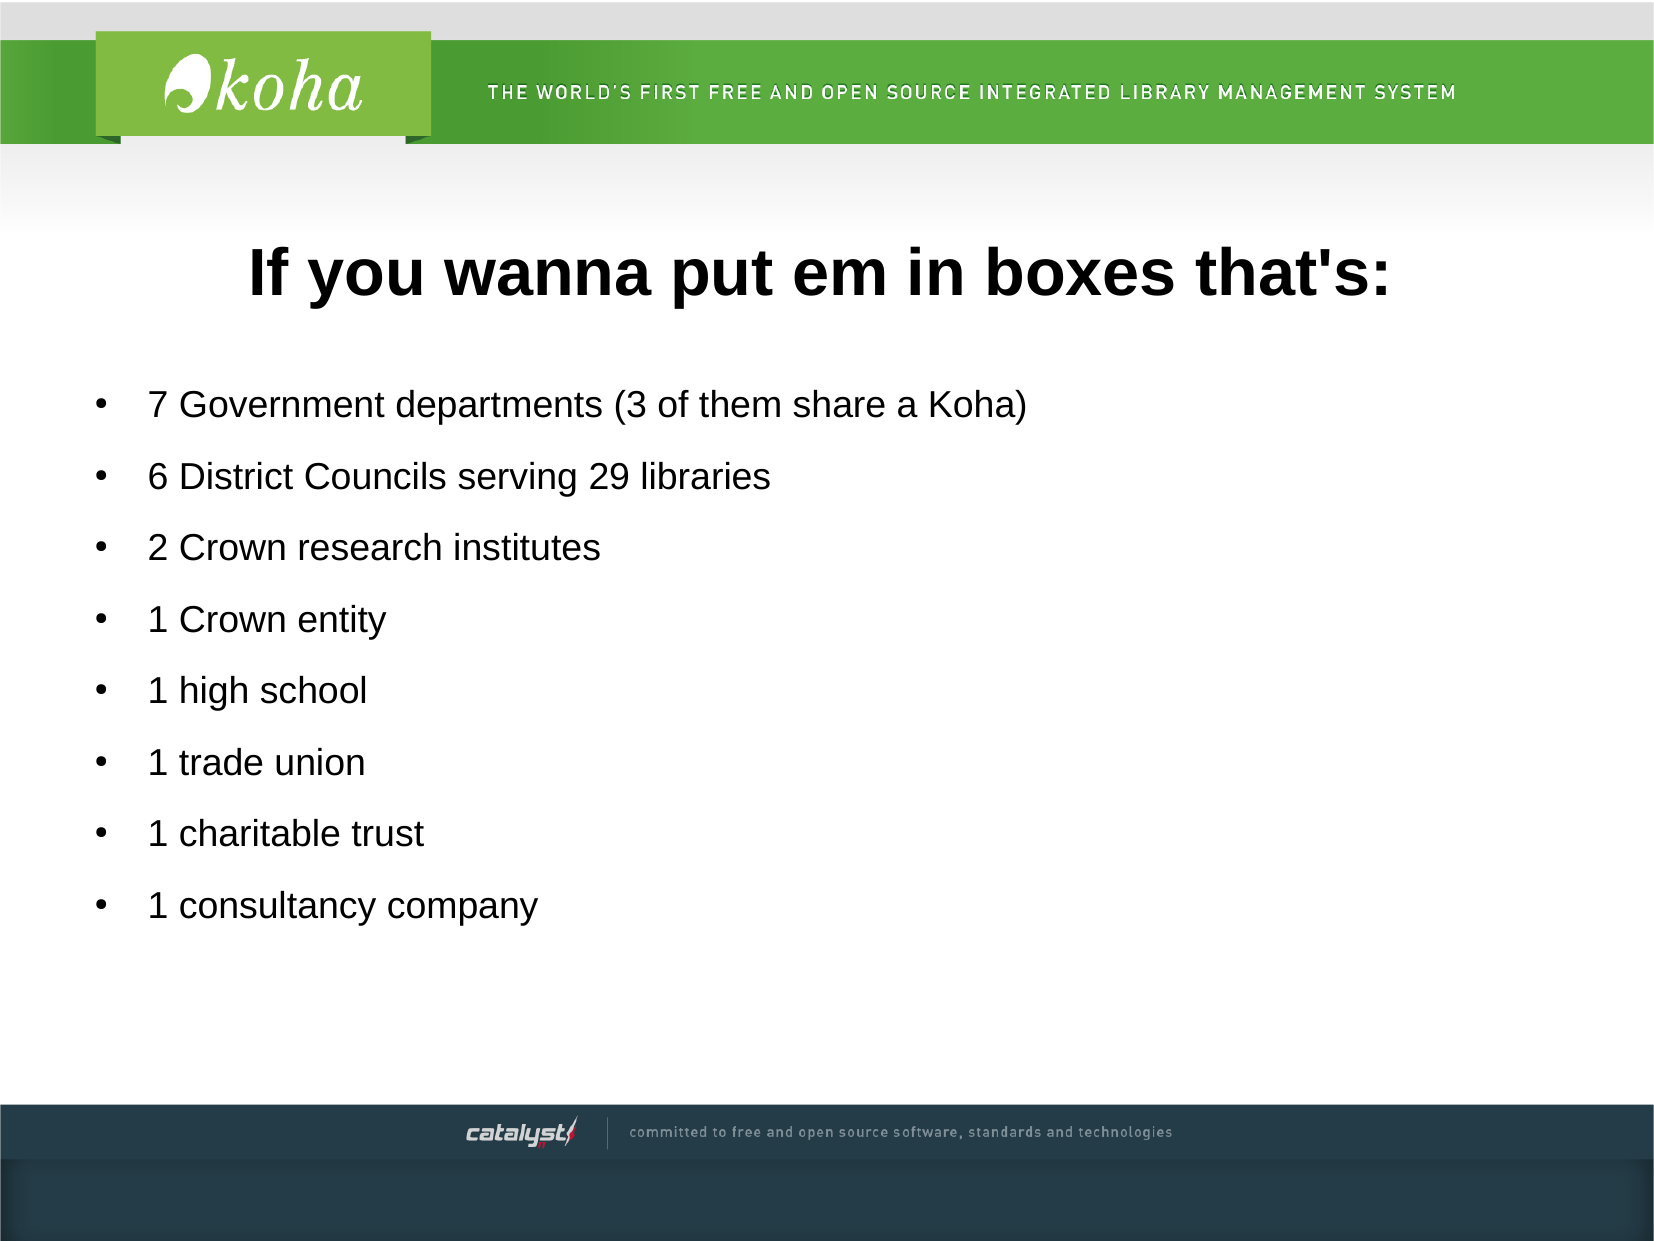

# If you wanna put em in boxes that's:
7 Government departments (3 of them share a Koha)
6 District Councils serving 29 libraries
2 Crown research institutes
1 Crown entity
1 high school
1 trade union
1 charitable trust
1 consultancy company